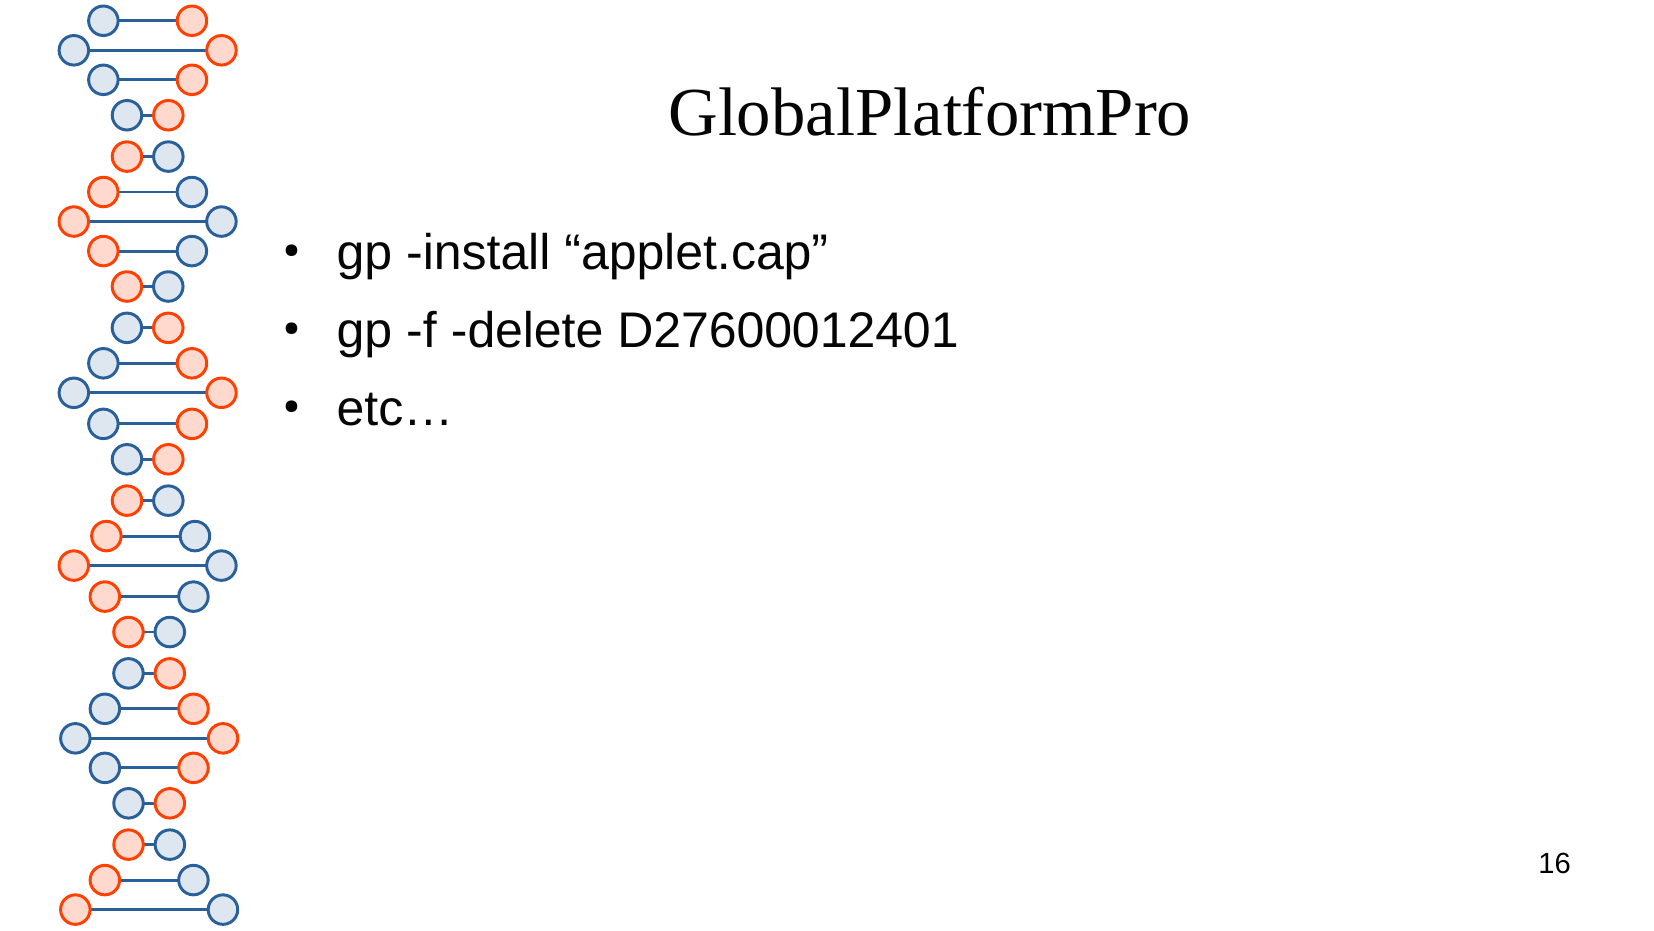

# GlobalPlatformPro
gp -install “applet.cap”
gp -f -delete D27600012401
etc…
16